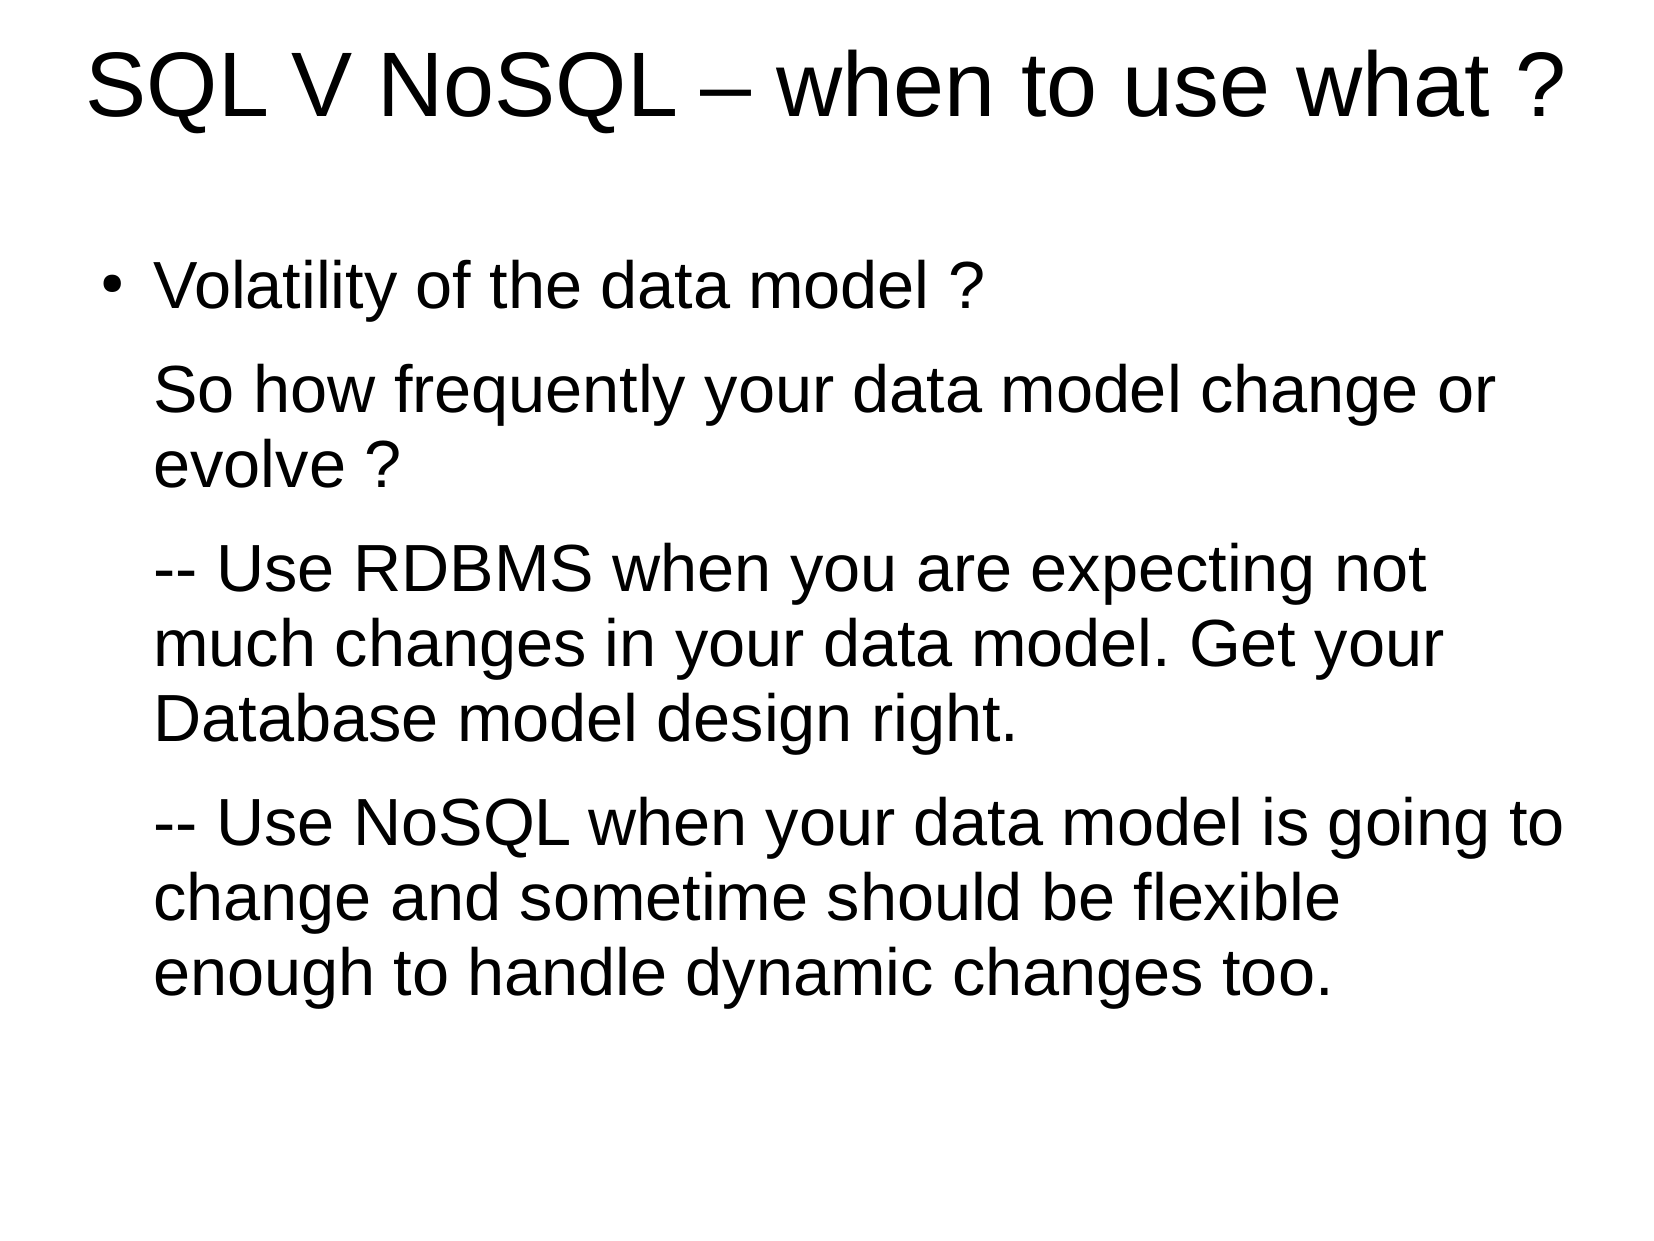

# SQL V NoSQL – when to use what ?
Volatility of the data model ?
So how frequently your data model change or evolve ?
-- Use RDBMS when you are expecting not much changes in your data model. Get your Database model design right.
-- Use NoSQL when your data model is going to change and sometime should be flexible enough to handle dynamic changes too.